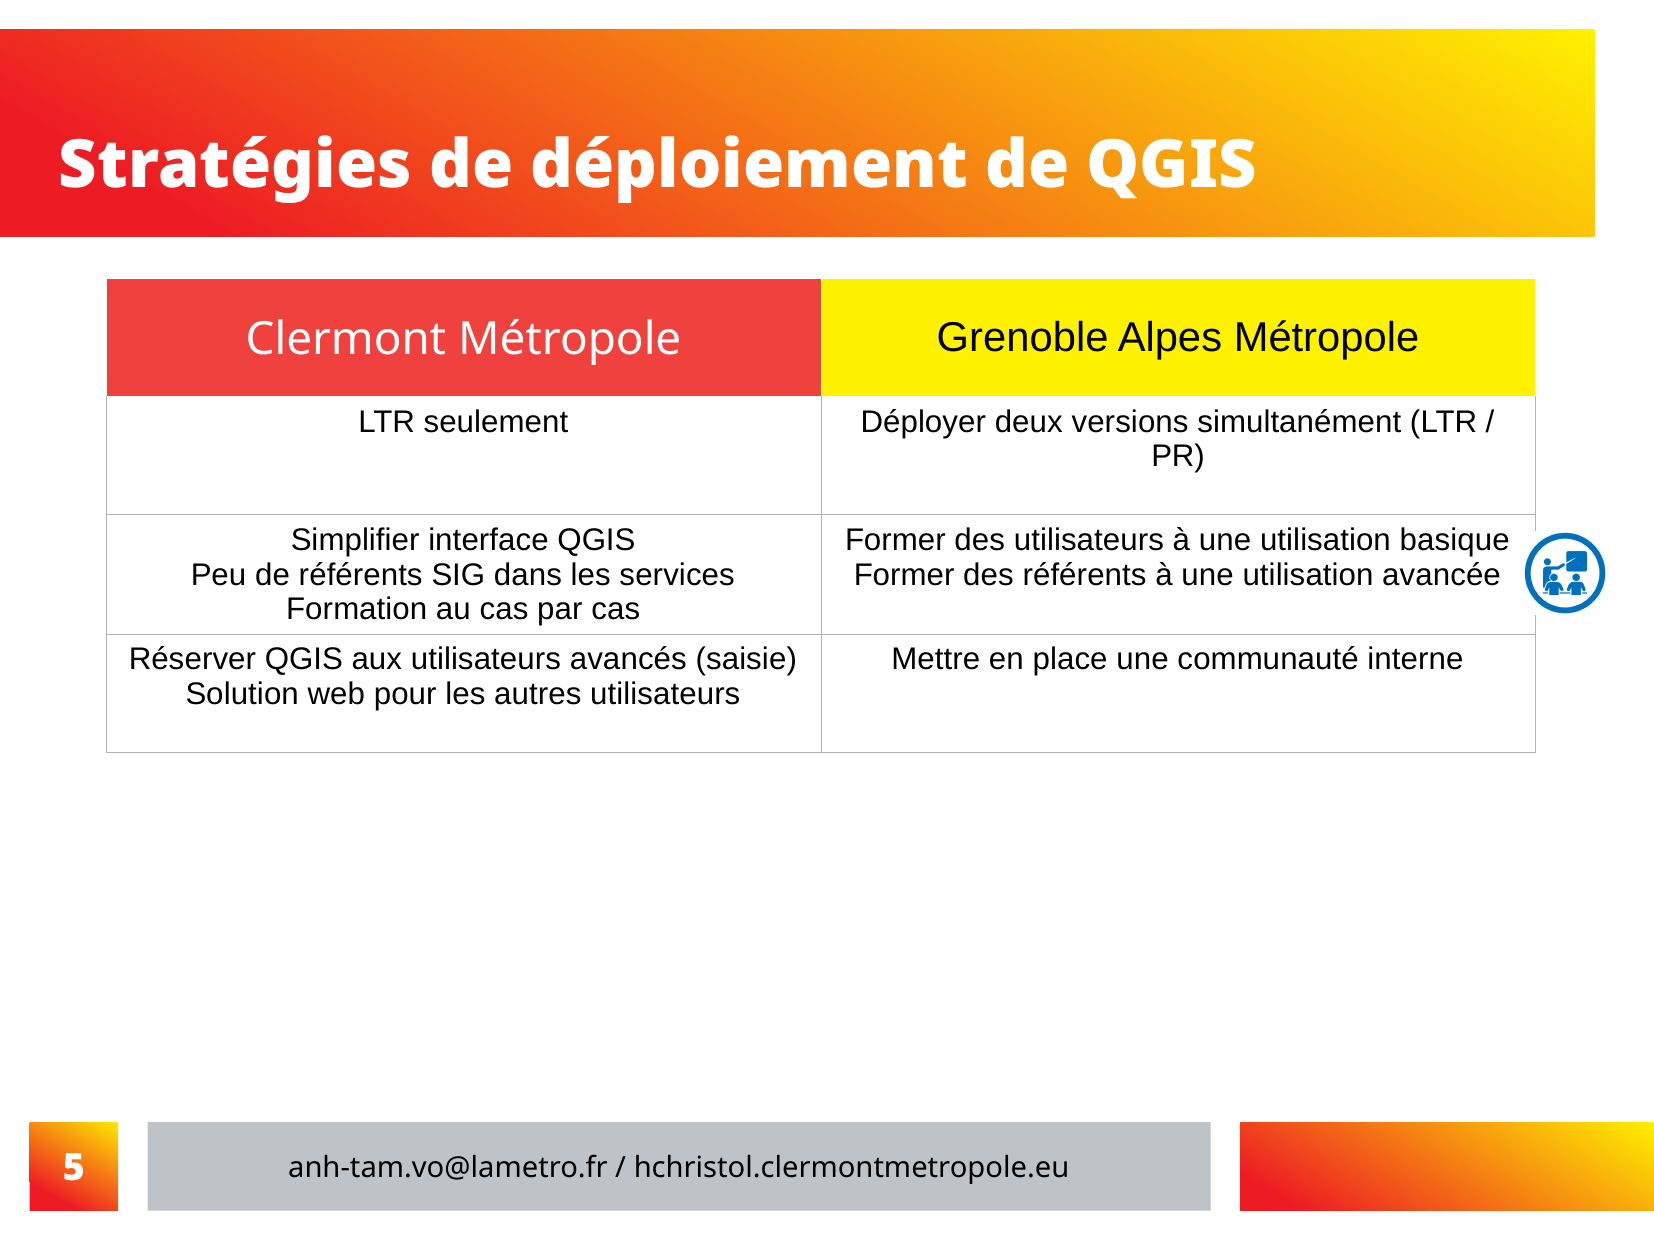

# Stratégies de déploiement de QGIS
| Clermont Métropole | Grenoble Alpes Métropole |
| --- | --- |
| LTR seulement | Déployer deux versions simultanément (LTR / PR) |
| Simplifier interface QGIS Peu de référents SIG dans les services Formation au cas par cas | Former des utilisateurs à une utilisation basique Former des référents à une utilisation avancée |
| Réserver QGIS aux utilisateurs avancés (saisie) Solution web pour les autres utilisateurs | Mettre en place une communauté interne |
5